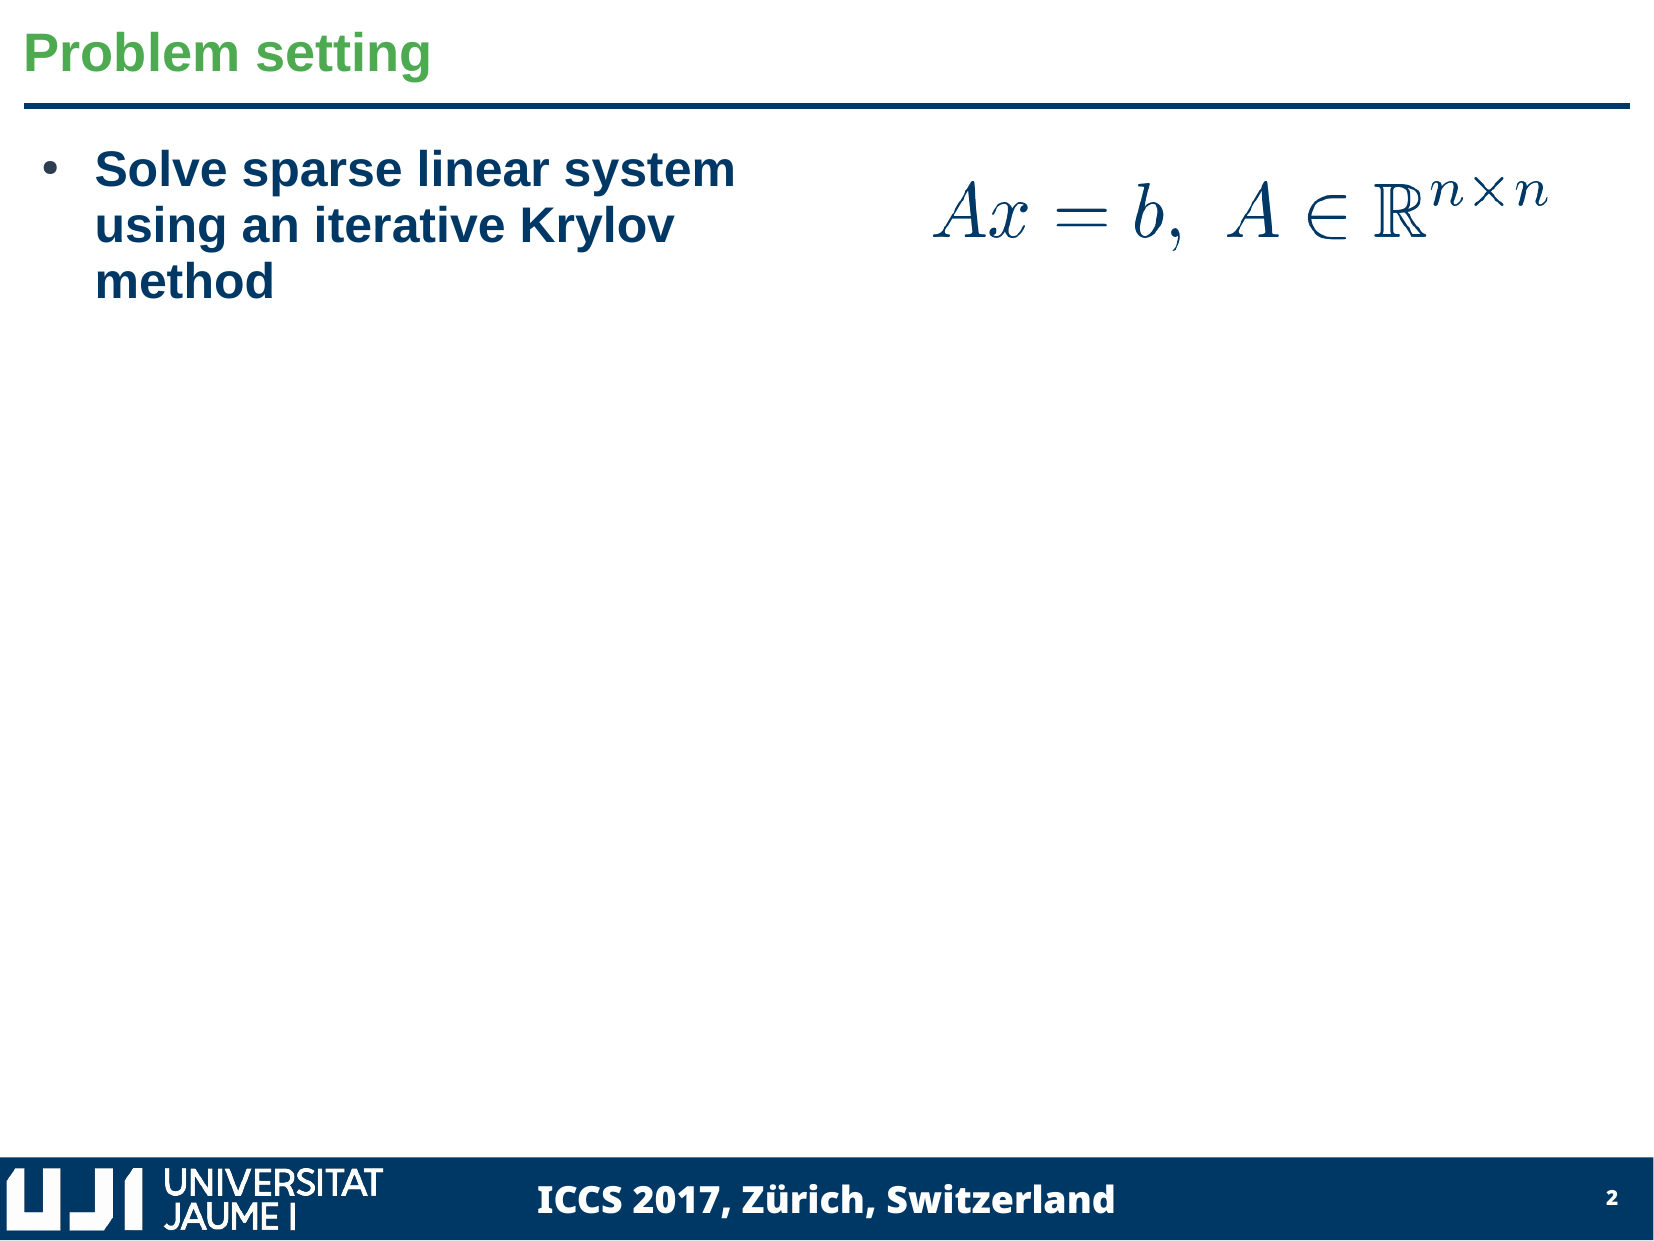

# Problem setting
Solve sparse linear system using an iterative Krylov method
ICCS 2017, Zürich, Switzerland
2